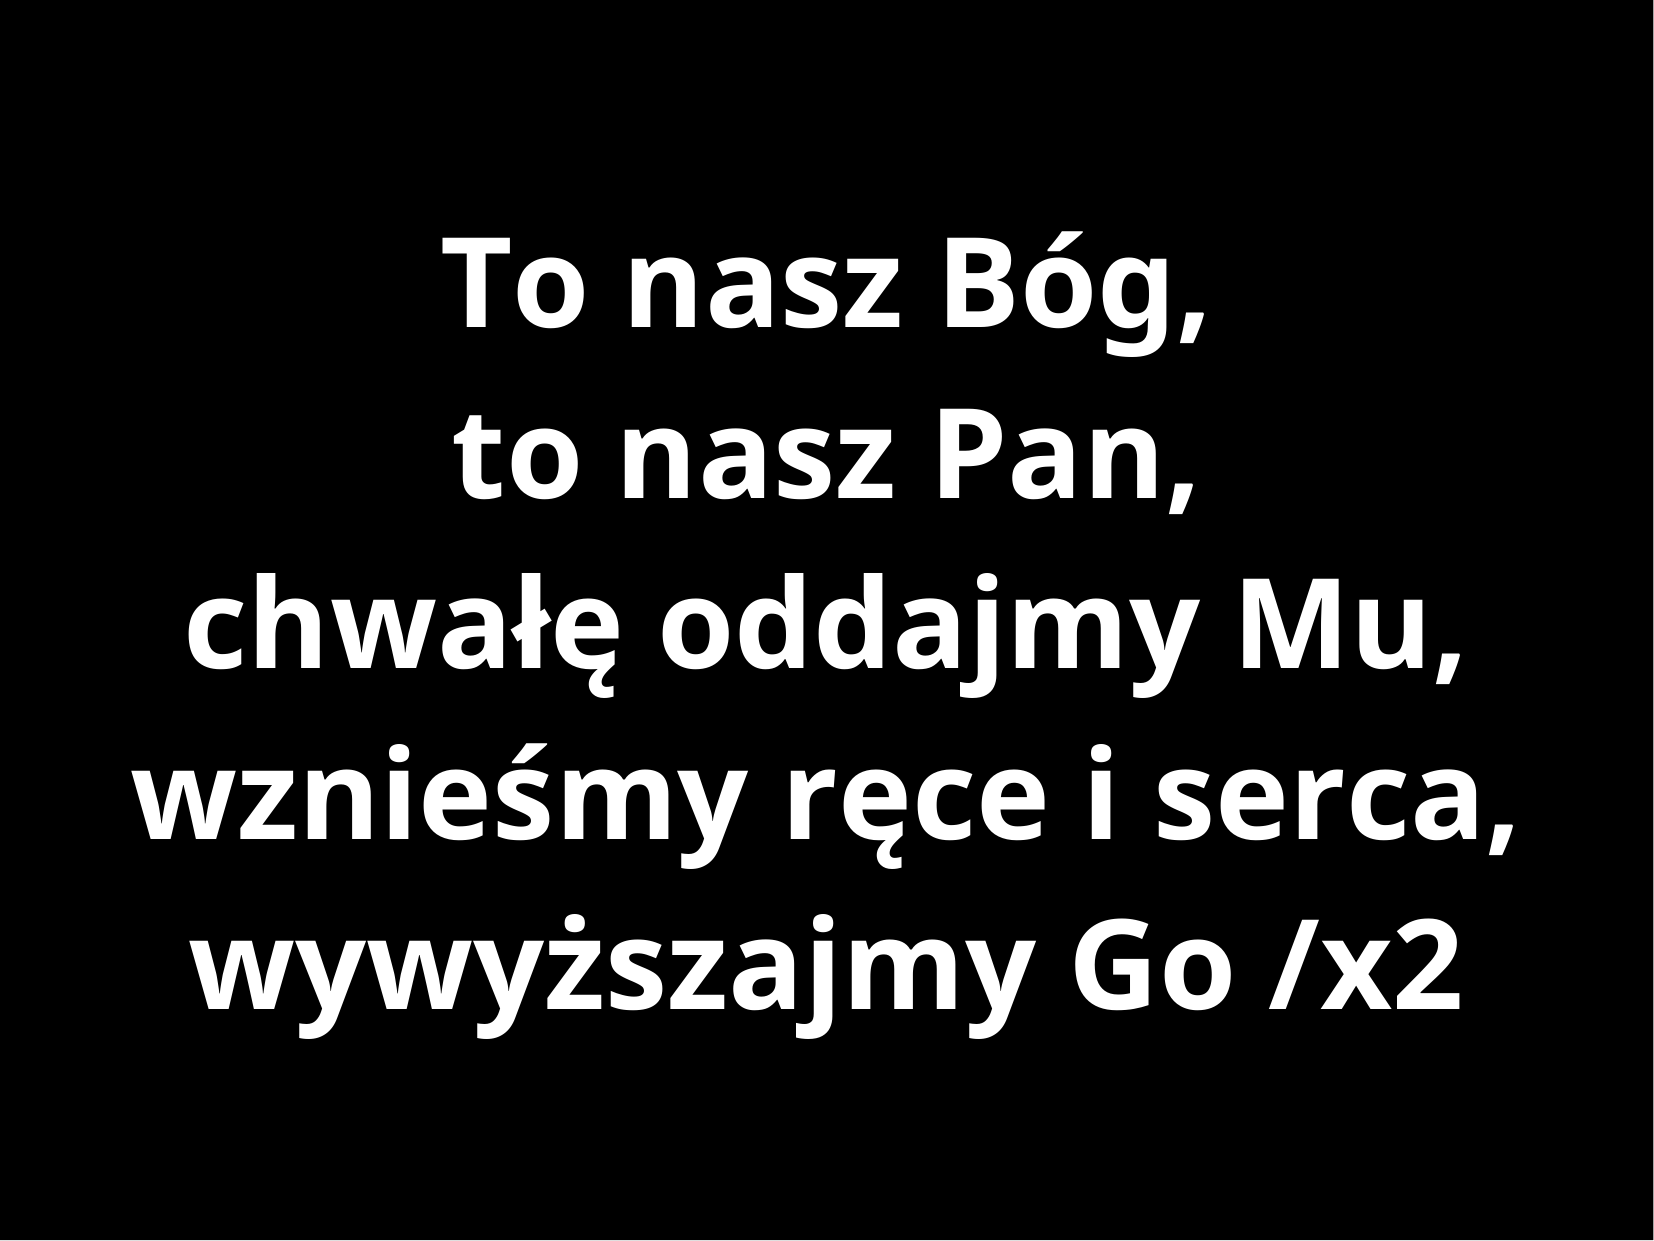

# To nasz Bóg, to nasz Pan, chwałę oddajmy Mu, wznieśmy ręce i serca, wywyższajmy Go /x2